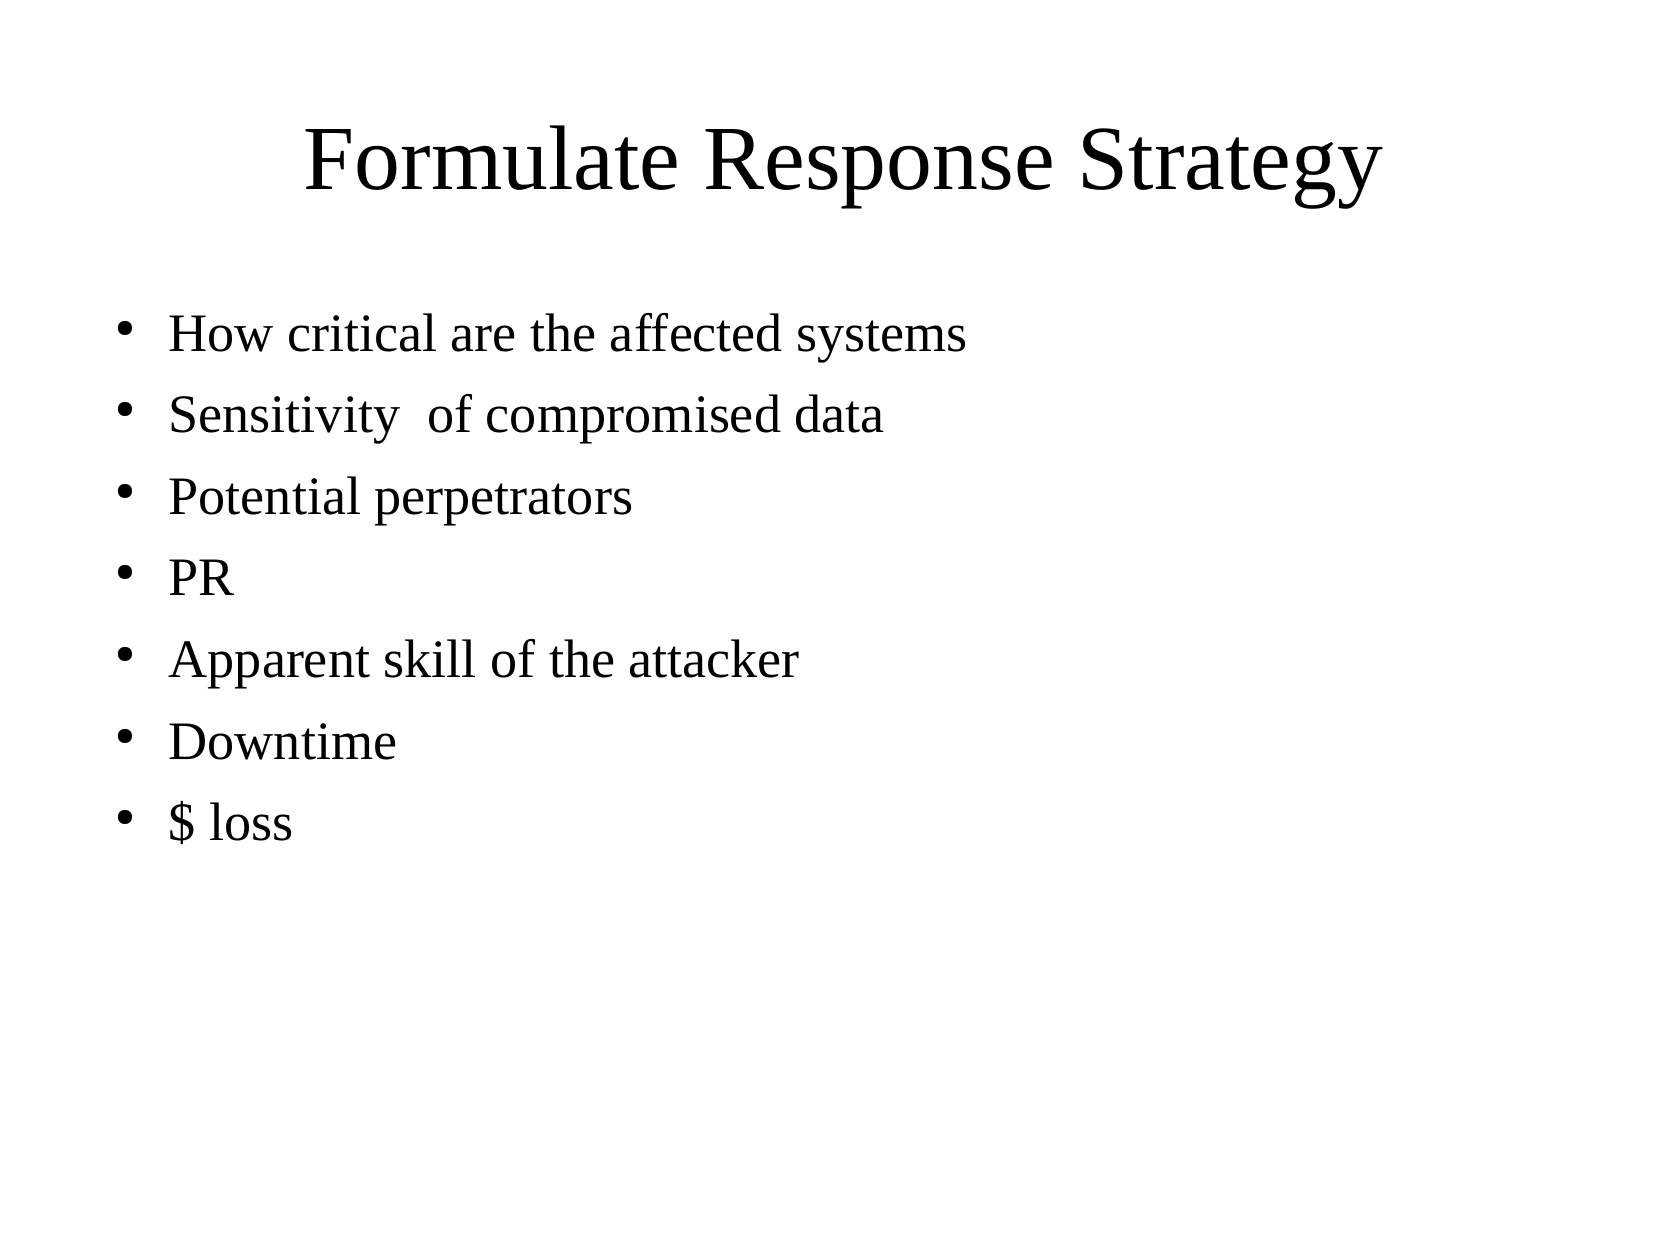

# Formulate Response Strategy
How critical are the affected systems
Sensitivity of compromised data
Potential perpetrators
PR
Apparent skill of the attacker
Downtime
$ loss